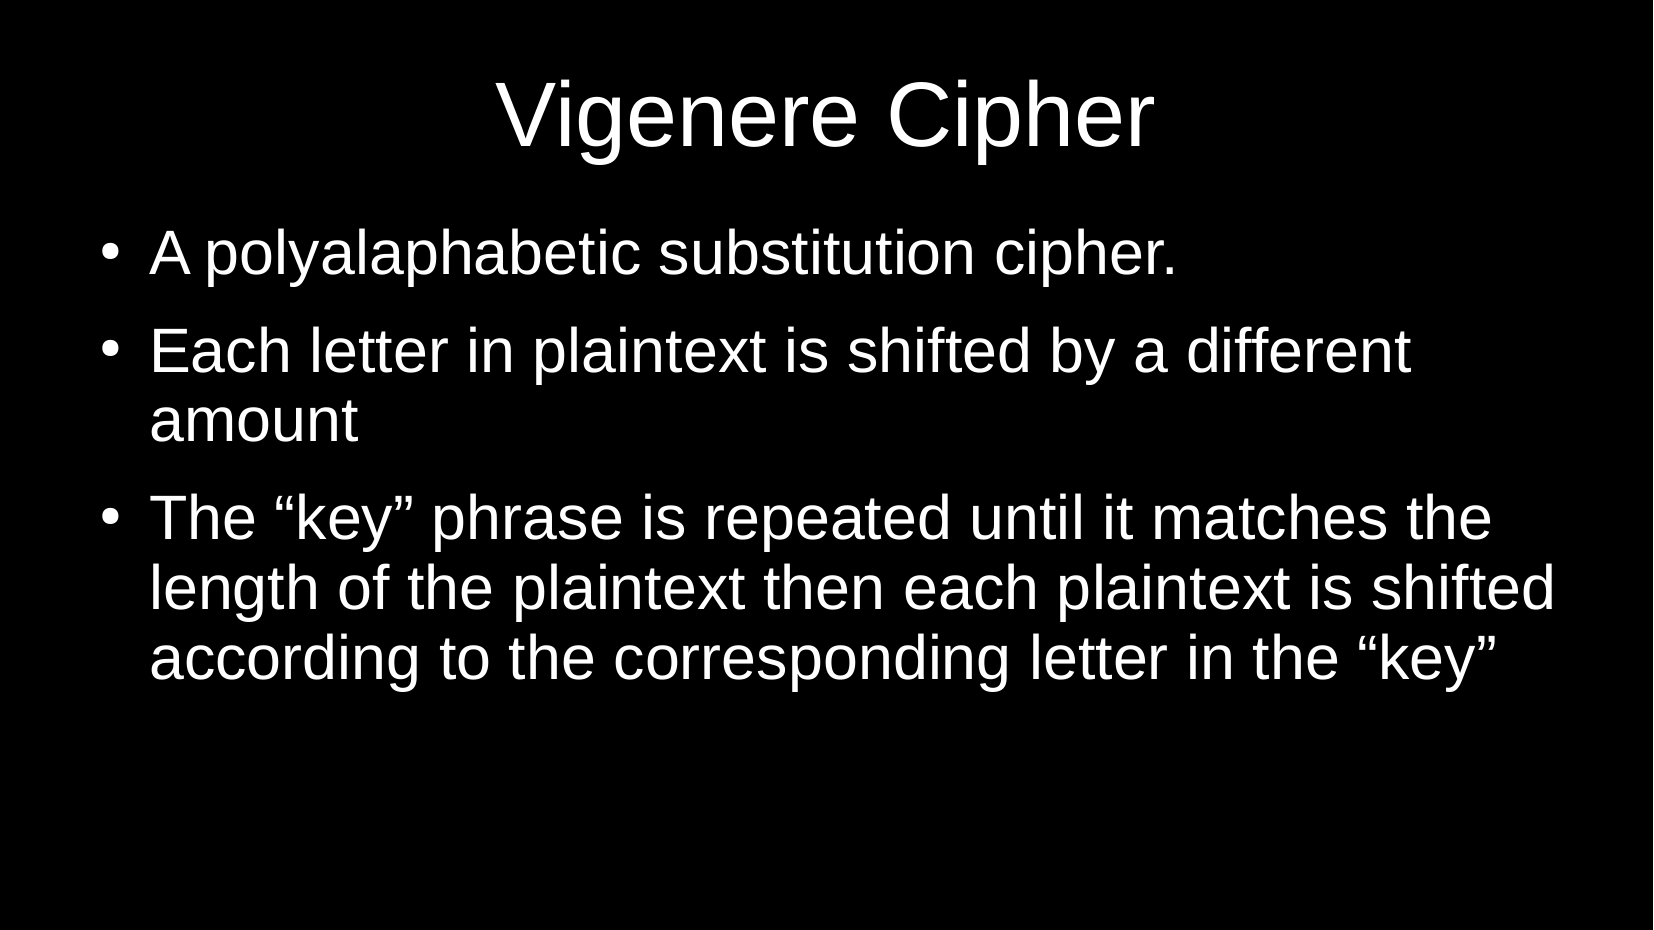

# Vigenere Cipher
A polyalaphabetic substitution cipher.
Each letter in plaintext is shifted by a different amount
The “key” phrase is repeated until it matches the length of the plaintext then each plaintext is shifted according to the corresponding letter in the “key”